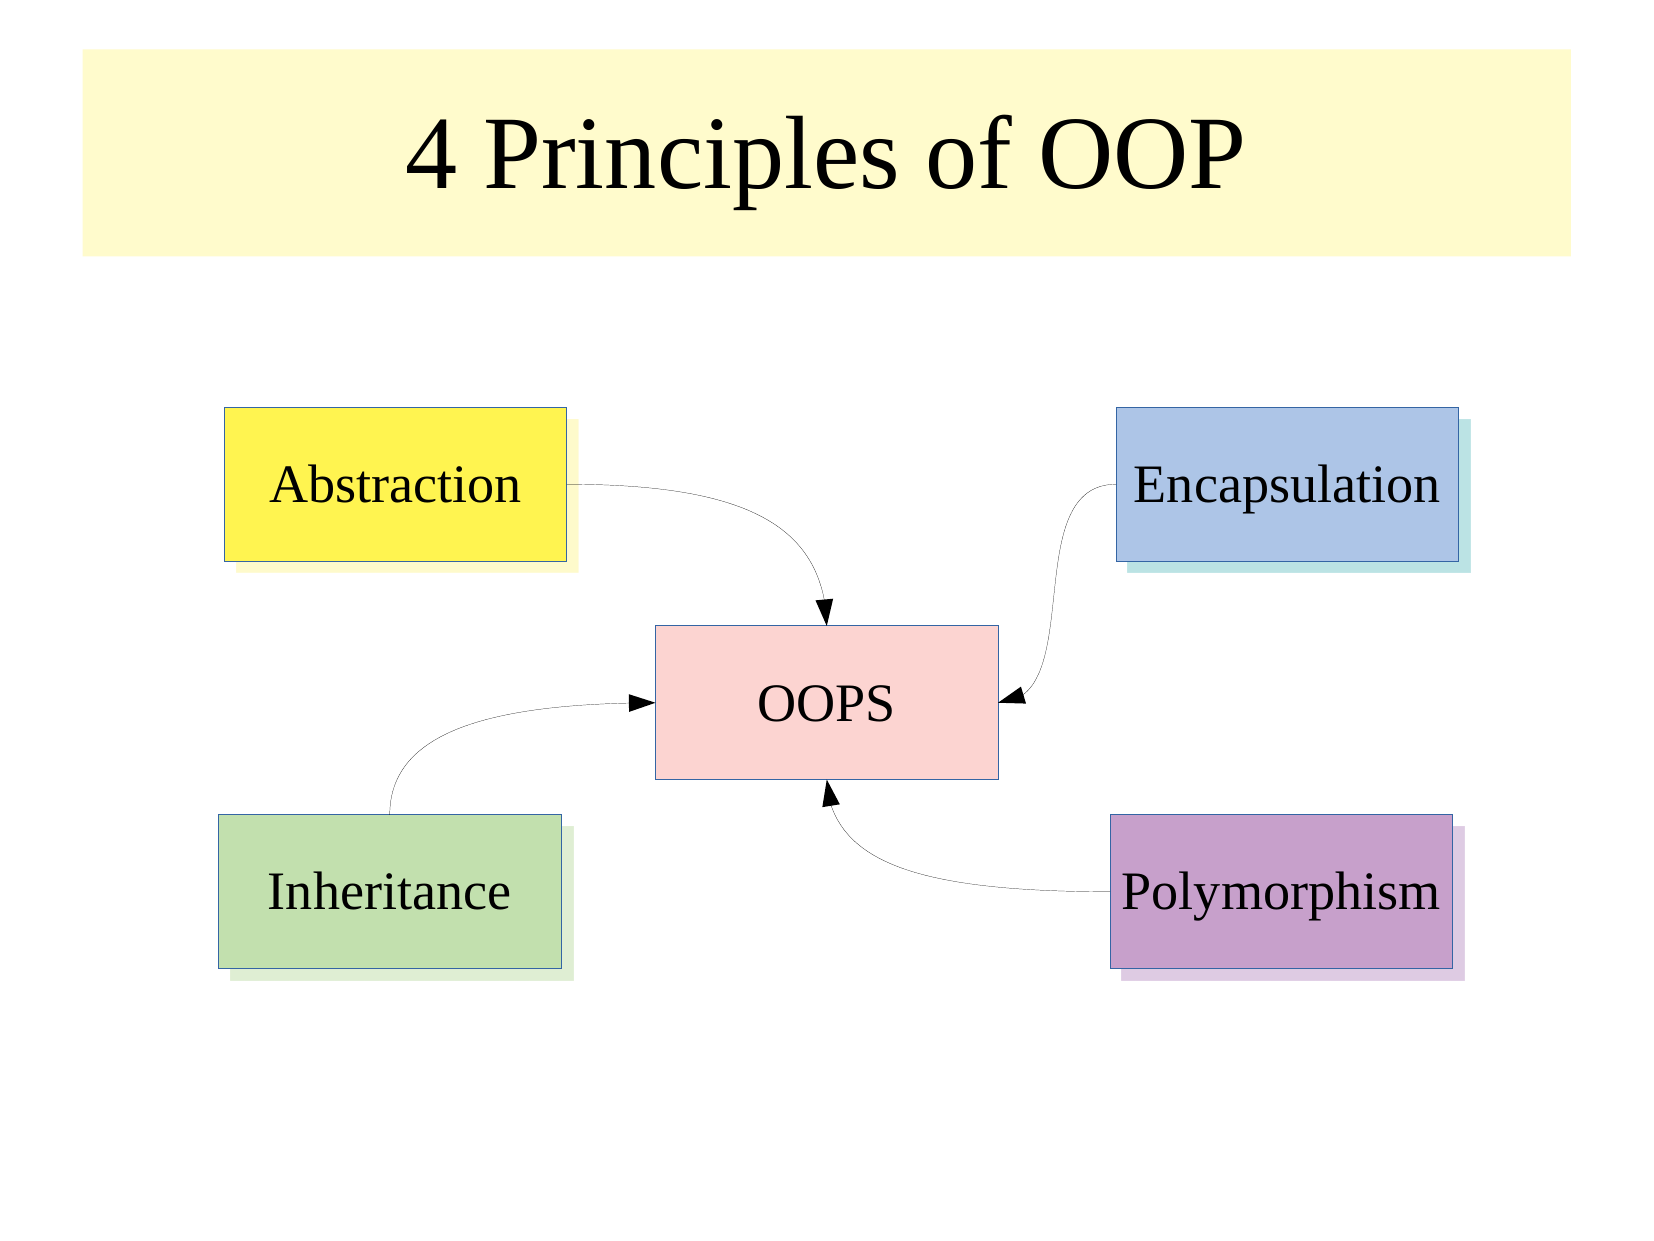

# 4 Principles of OOP
Abstraction
Encapsulation
OOPS
Inheritance
Polymorphism